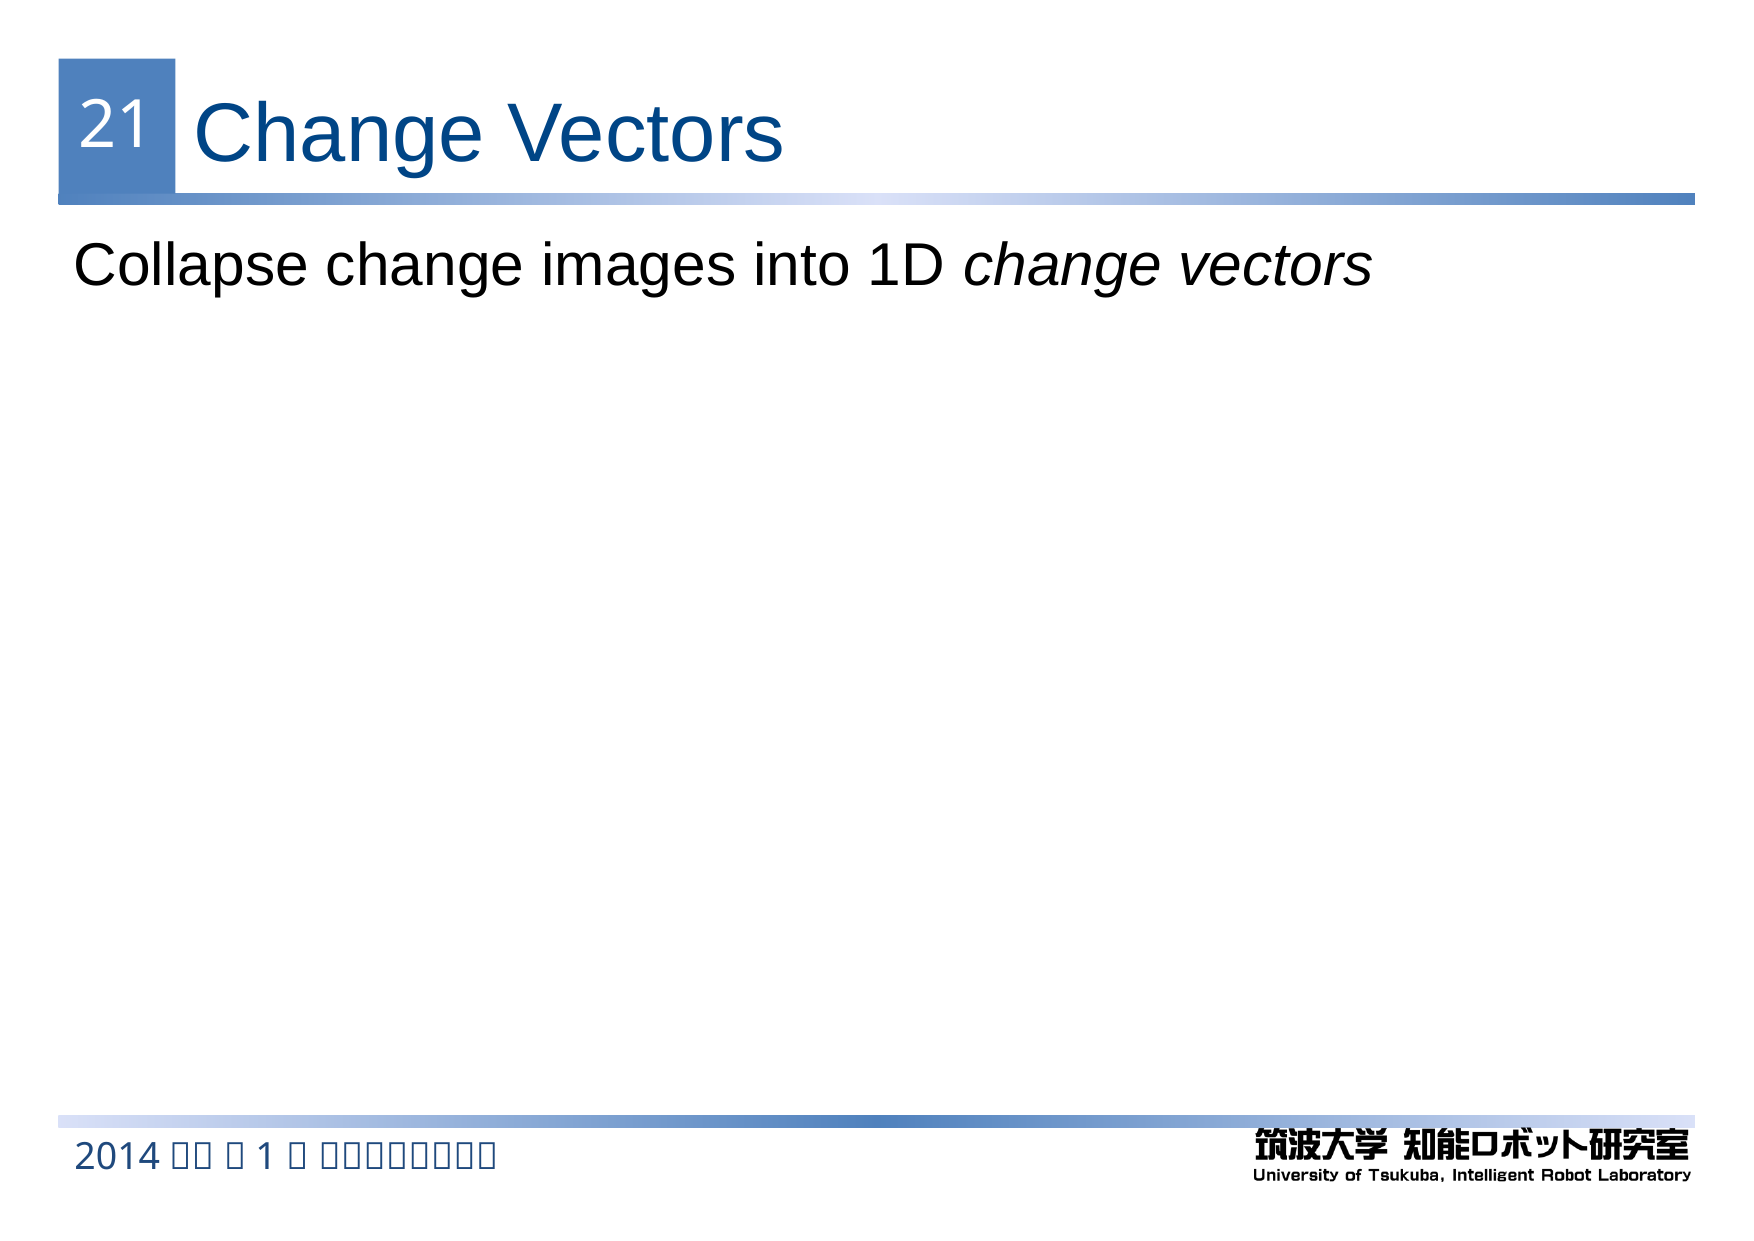

# Change Vectors
Collapse change images into 1D change vectors